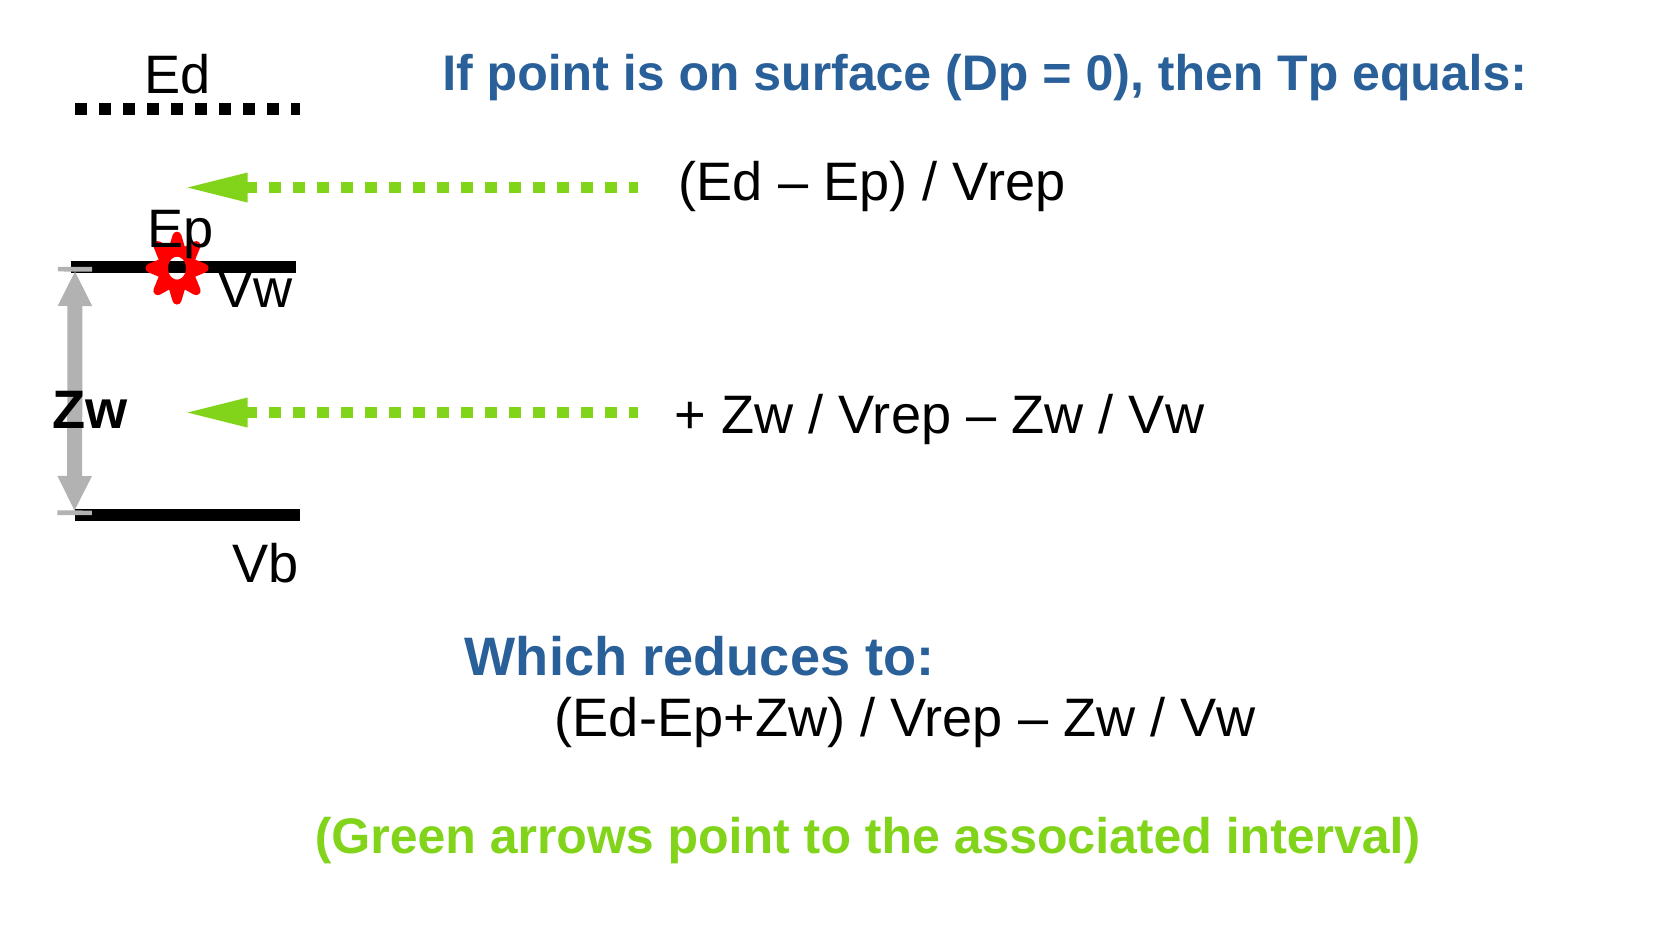

Ed
 Ep
 Vw
Zw
 Vb
 If point is on surface (Dp = 0), then Tp equals:
 (Ed – Ep) / Vrep
 + Zw / Vrep – Zw / Vw
 Which reduces to:
 (Ed-Ep+Zw) / Vrep – Zw / Vw
(Green arrows point to the associated interval)